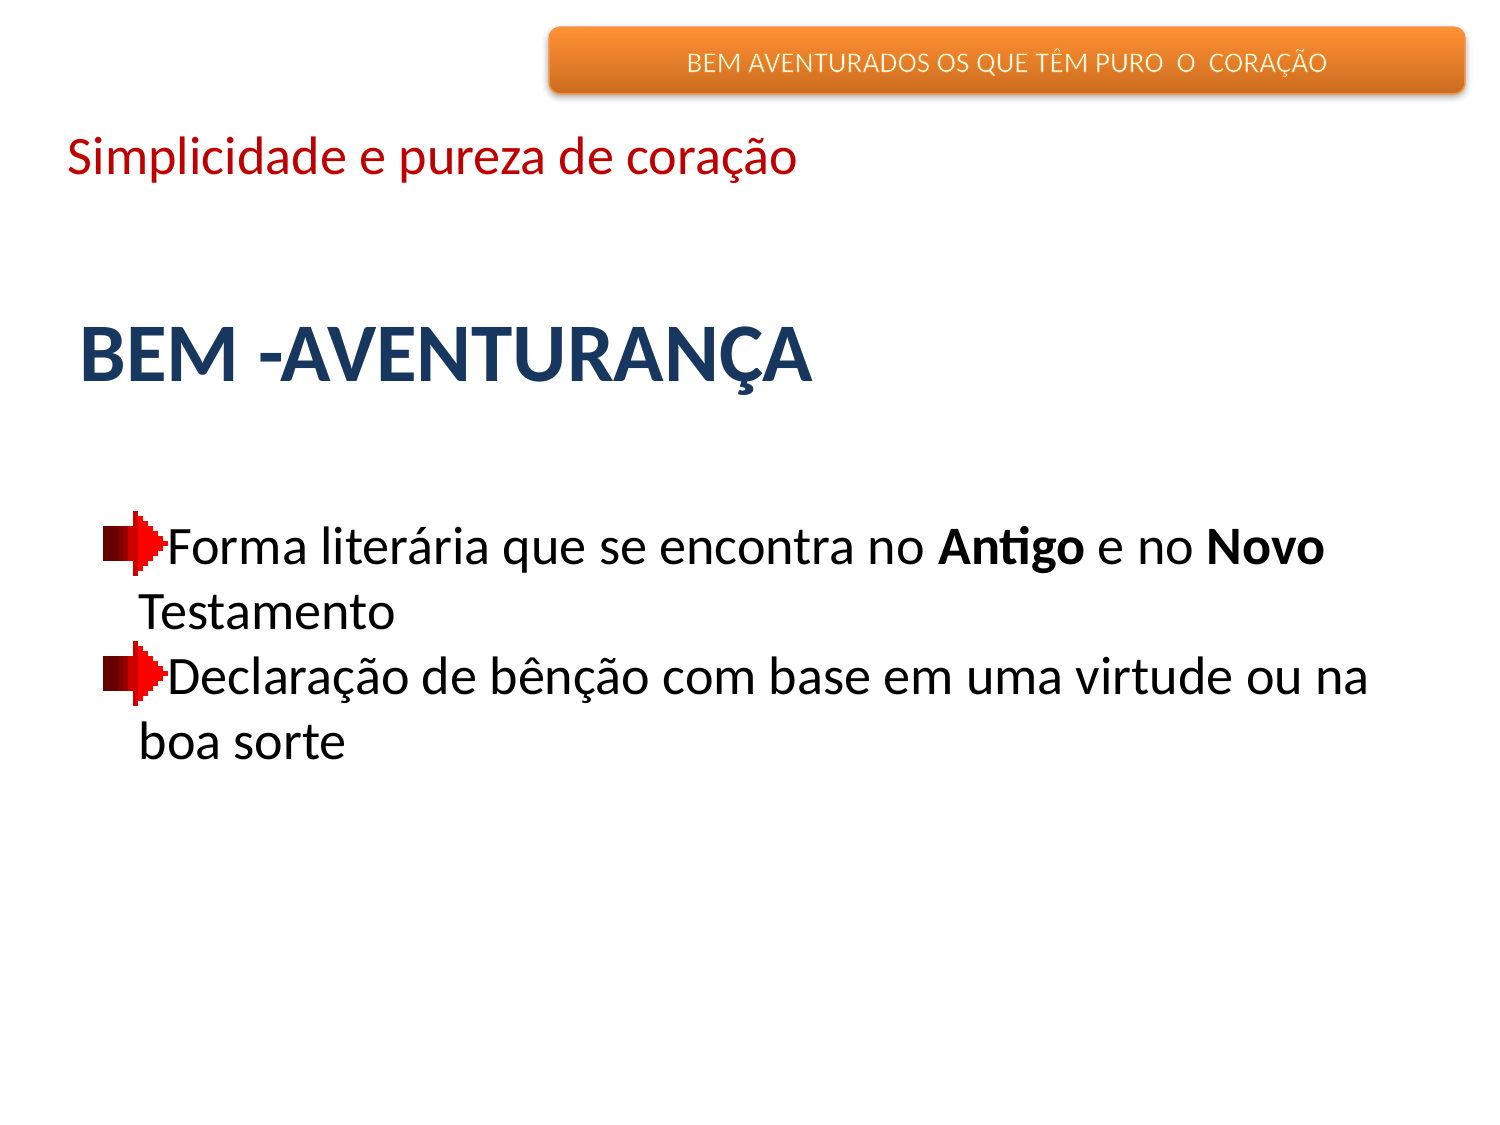

BEM AVENTURADOS OS QUE TÊM PURO O CORAÇÃO
Simplicidade e pureza de coração
BEM -AVENTURANÇA
Forma literária que se encontra no Antigo e no Novo Testamento
Declaração de bênção com base em uma virtude ou na boa sorte